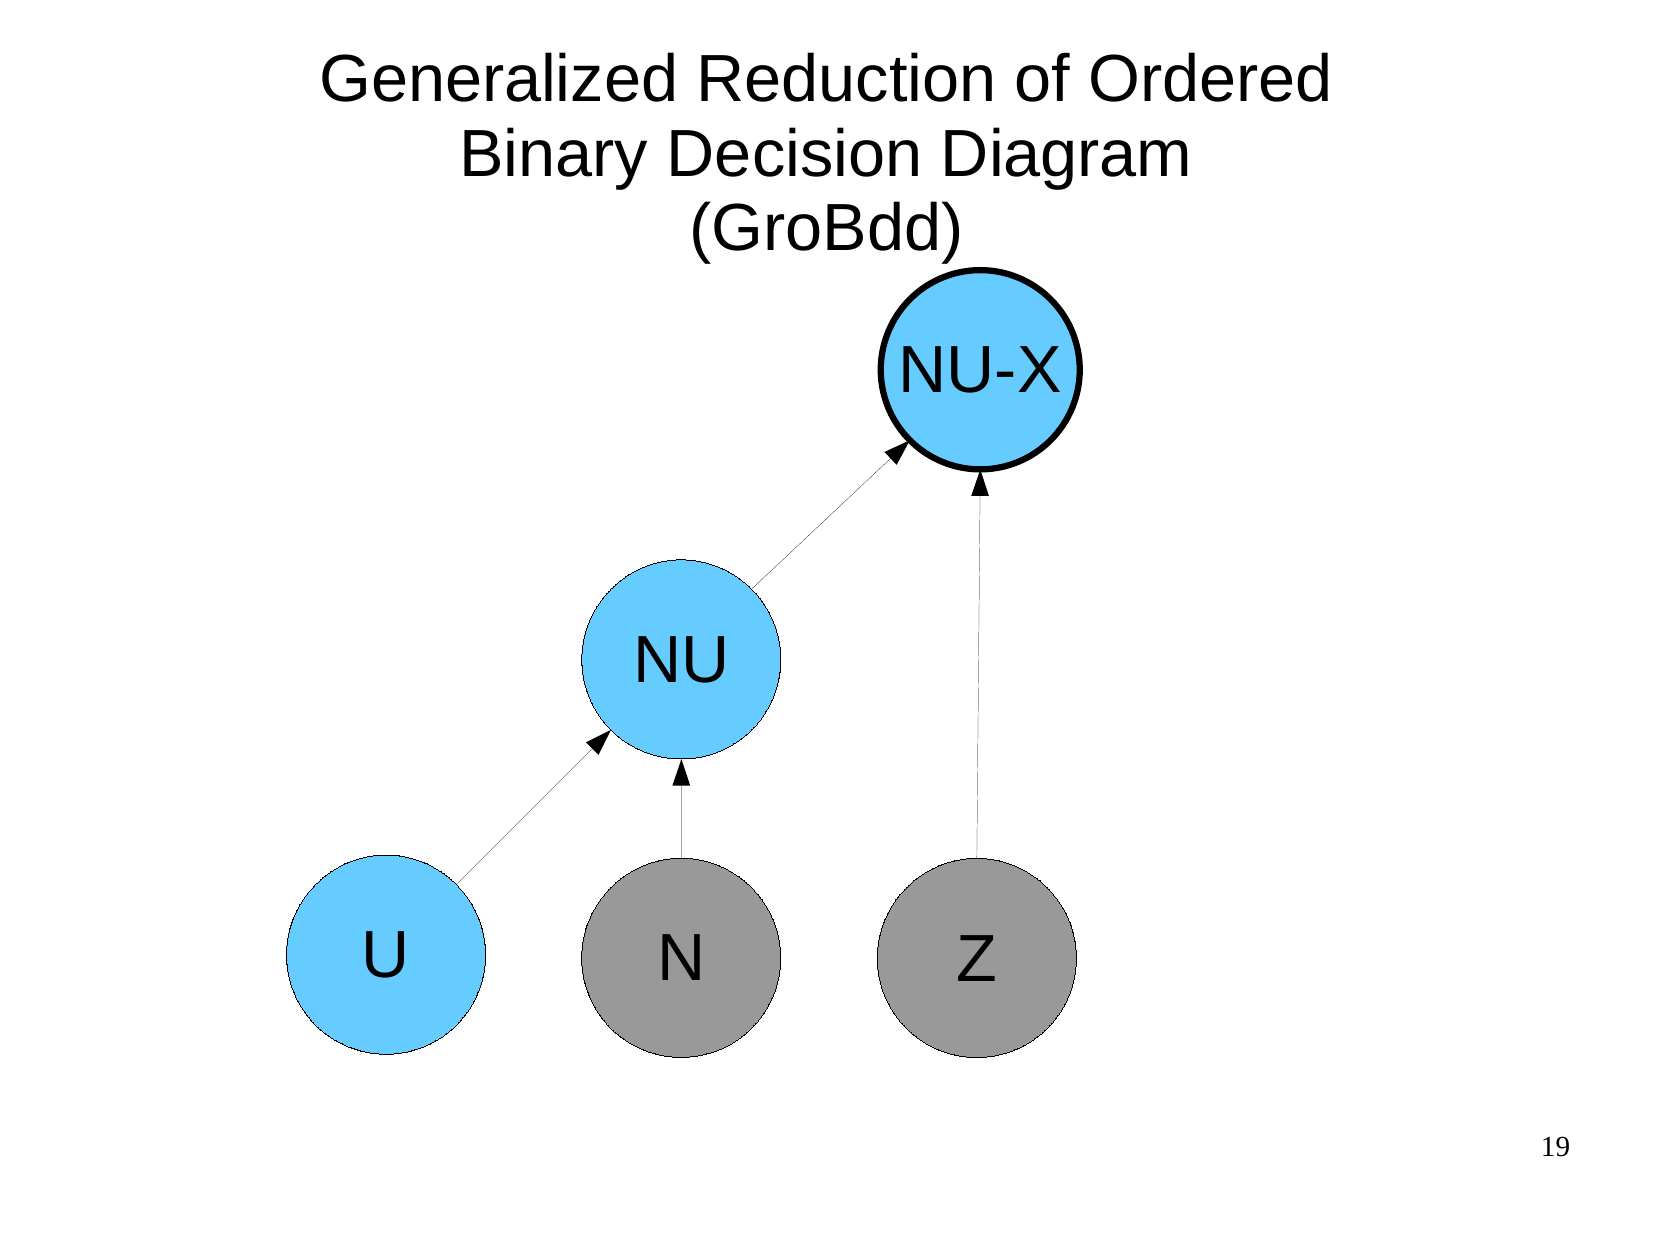

# Generalized Reduction of Ordered Binary Decision Diagram (GroBdd)
NU-X
NU
U
N
Z
19